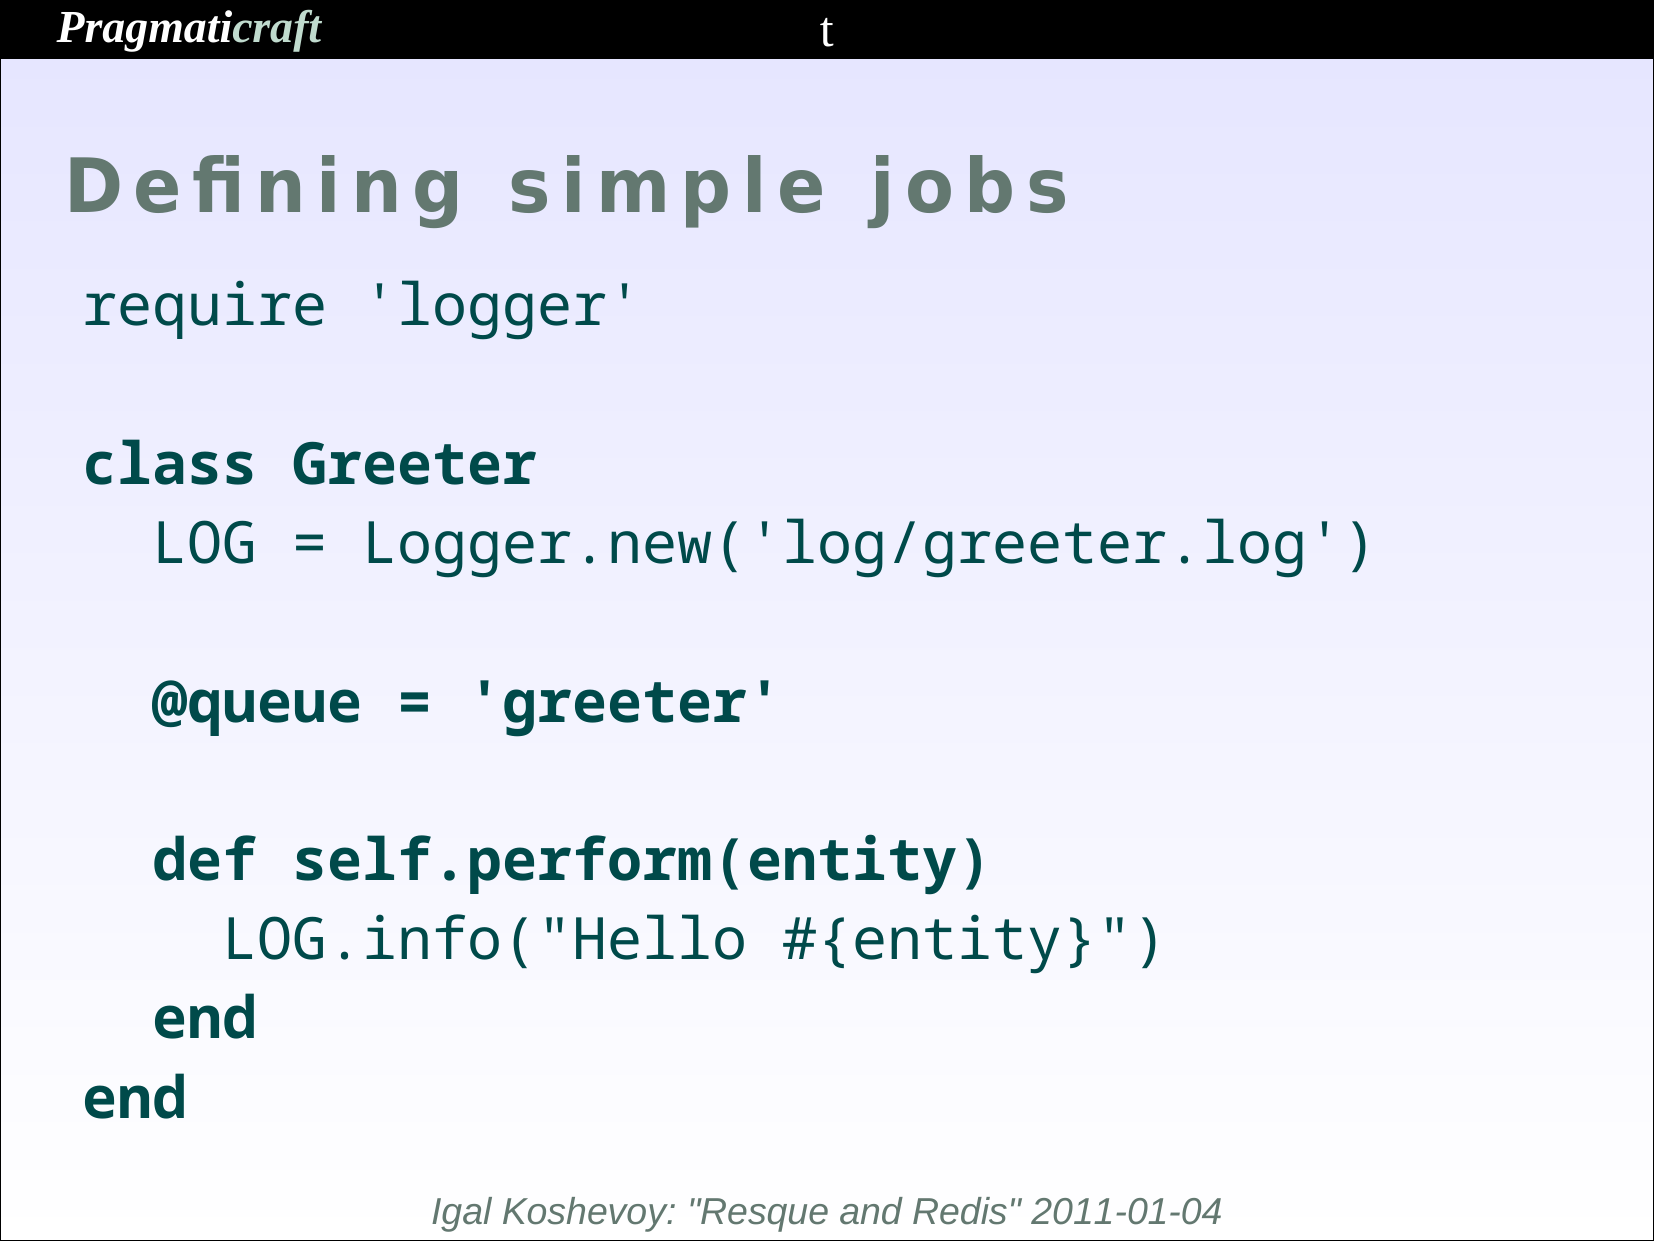

# Defining simple jobs
require 'logger'
class Greeter
 LOG = Logger.new('log/greeter.log')
 @queue = 'greeter'
 def self.perform(entity)
 LOG.info("Hello #{entity}")
 end
end